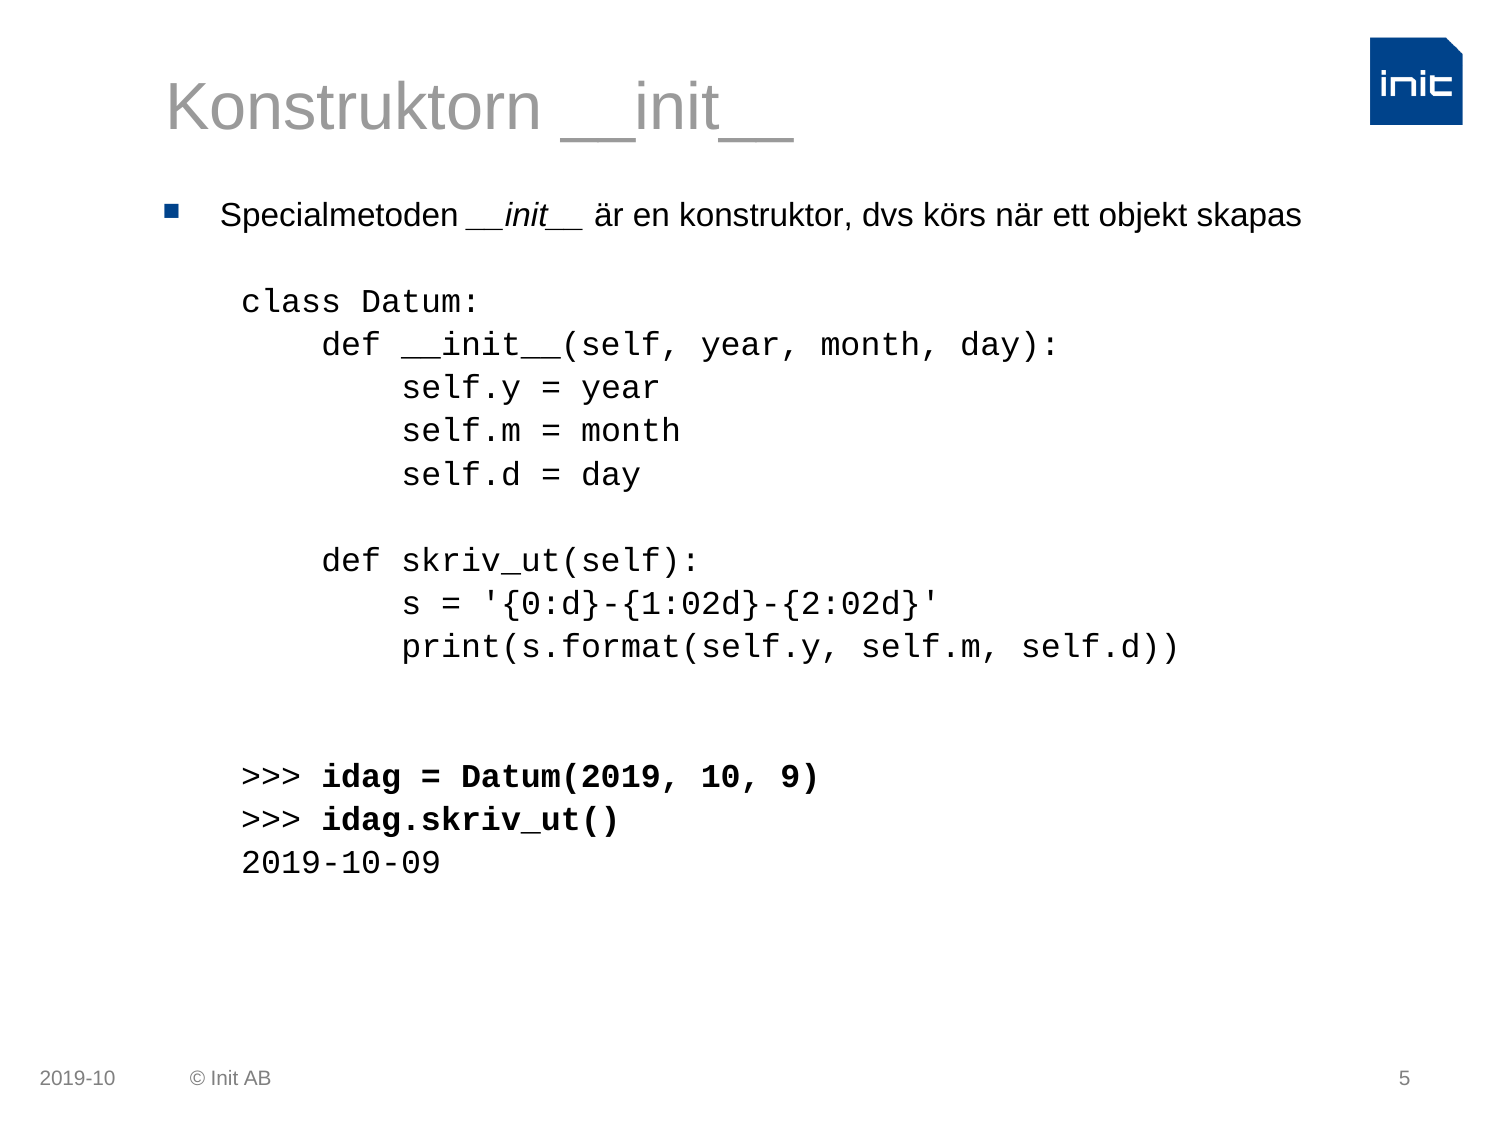

Konstruktorn __init__
Specialmetoden __init__ är en konstruktor, dvs körs när ett objekt skapas
class Datum:
 def __init__(self, year, month, day):
 self.y = year
 self.m = month
 self.d = day
 def skriv_ut(self):
 s = '{0:d}-{1:02d}-{2:02d}'
 print(s.format(self.y, self.m, self.d))
>>> idag = Datum(2019, 10, 9)
>>> idag.skriv_ut()
2019-10-09
2019-10
© Init AB